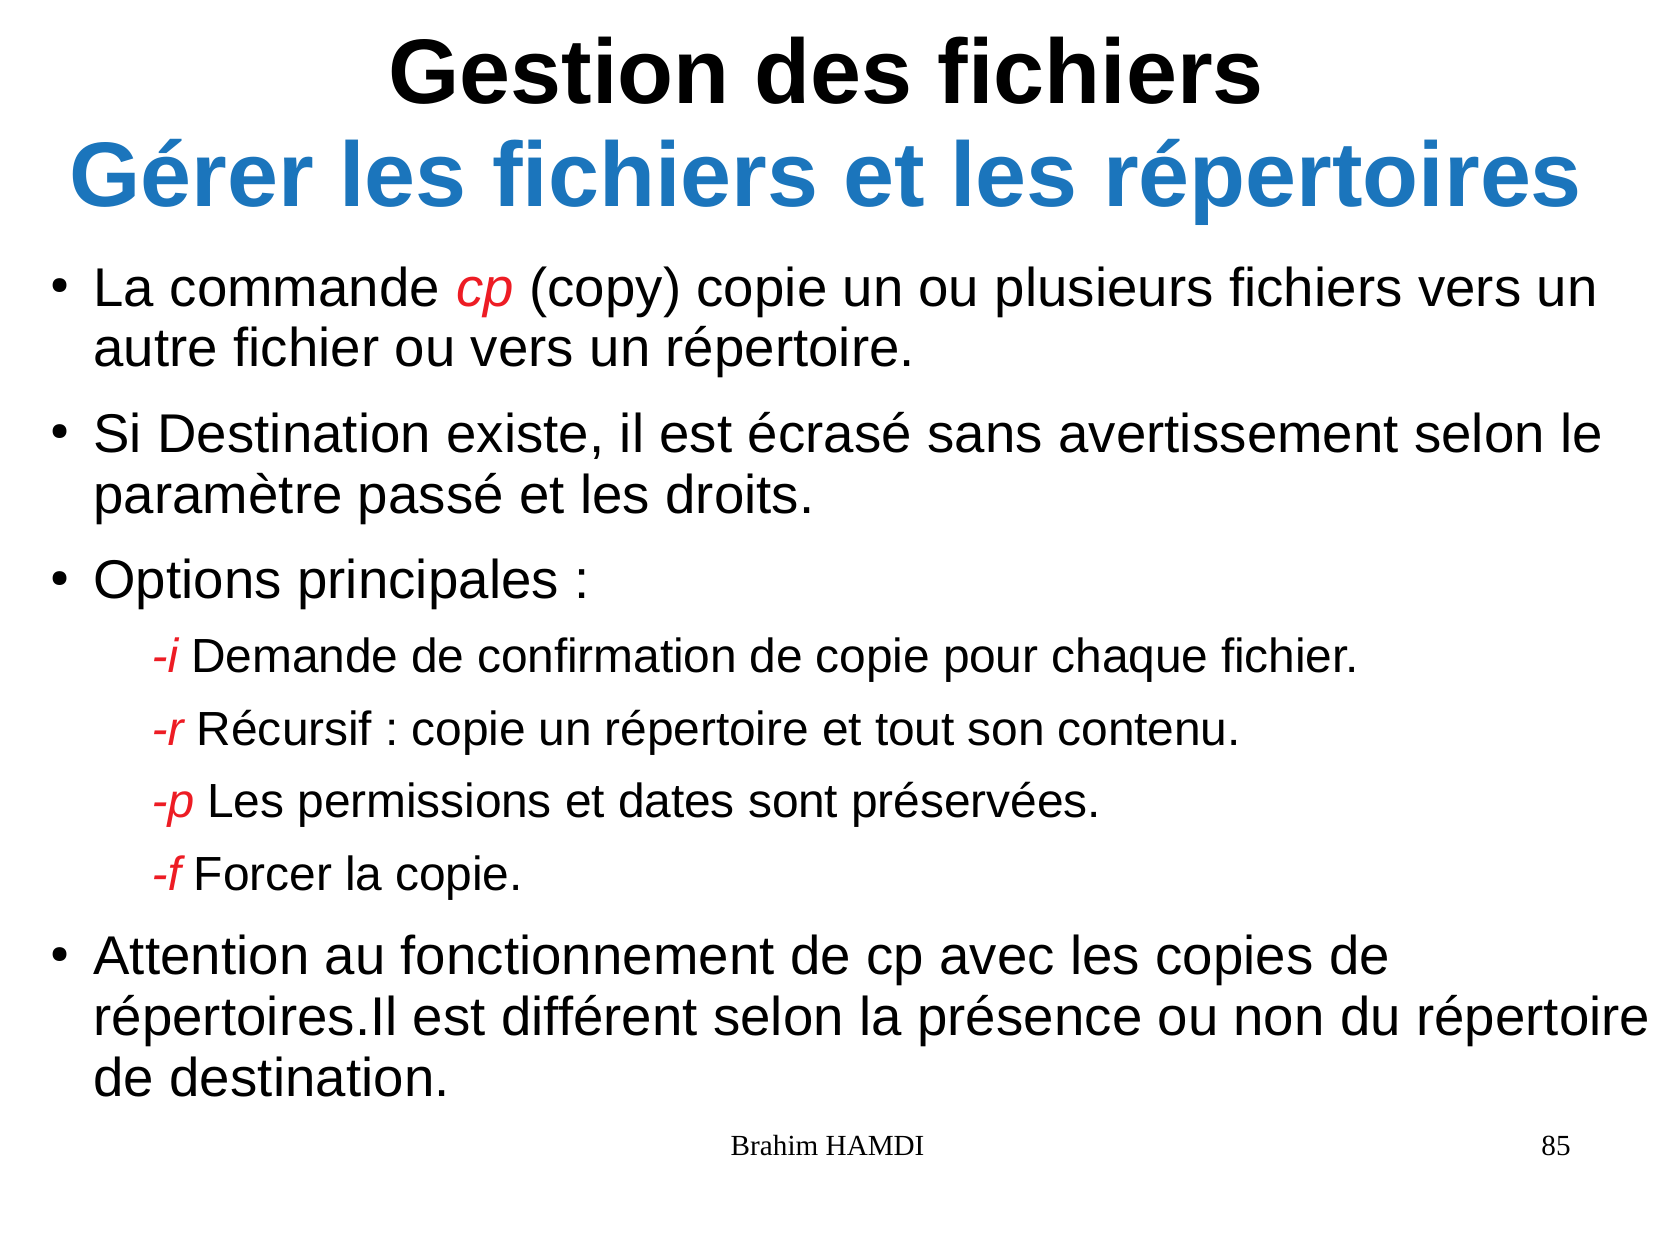

# Gestion des fichiers Gérer les fichiers et les répertoires
La commande cp (copy) copie un ou plusieurs fichiers vers un autre fichier ou vers un répertoire.
Si Destination existe, il est écrasé sans avertissement selon le paramètre passé et les droits.
Options principales :
-i Demande de confirmation de copie pour chaque fichier.
-r Récursif : copie un répertoire et tout son contenu.
-p Les permissions et dates sont préservées.
-f Forcer la copie.
Attention au fonctionnement de cp avec les copies de répertoires.Il est différent selon la présence ou non du répertoire de destination.
Brahim HAMDI
85